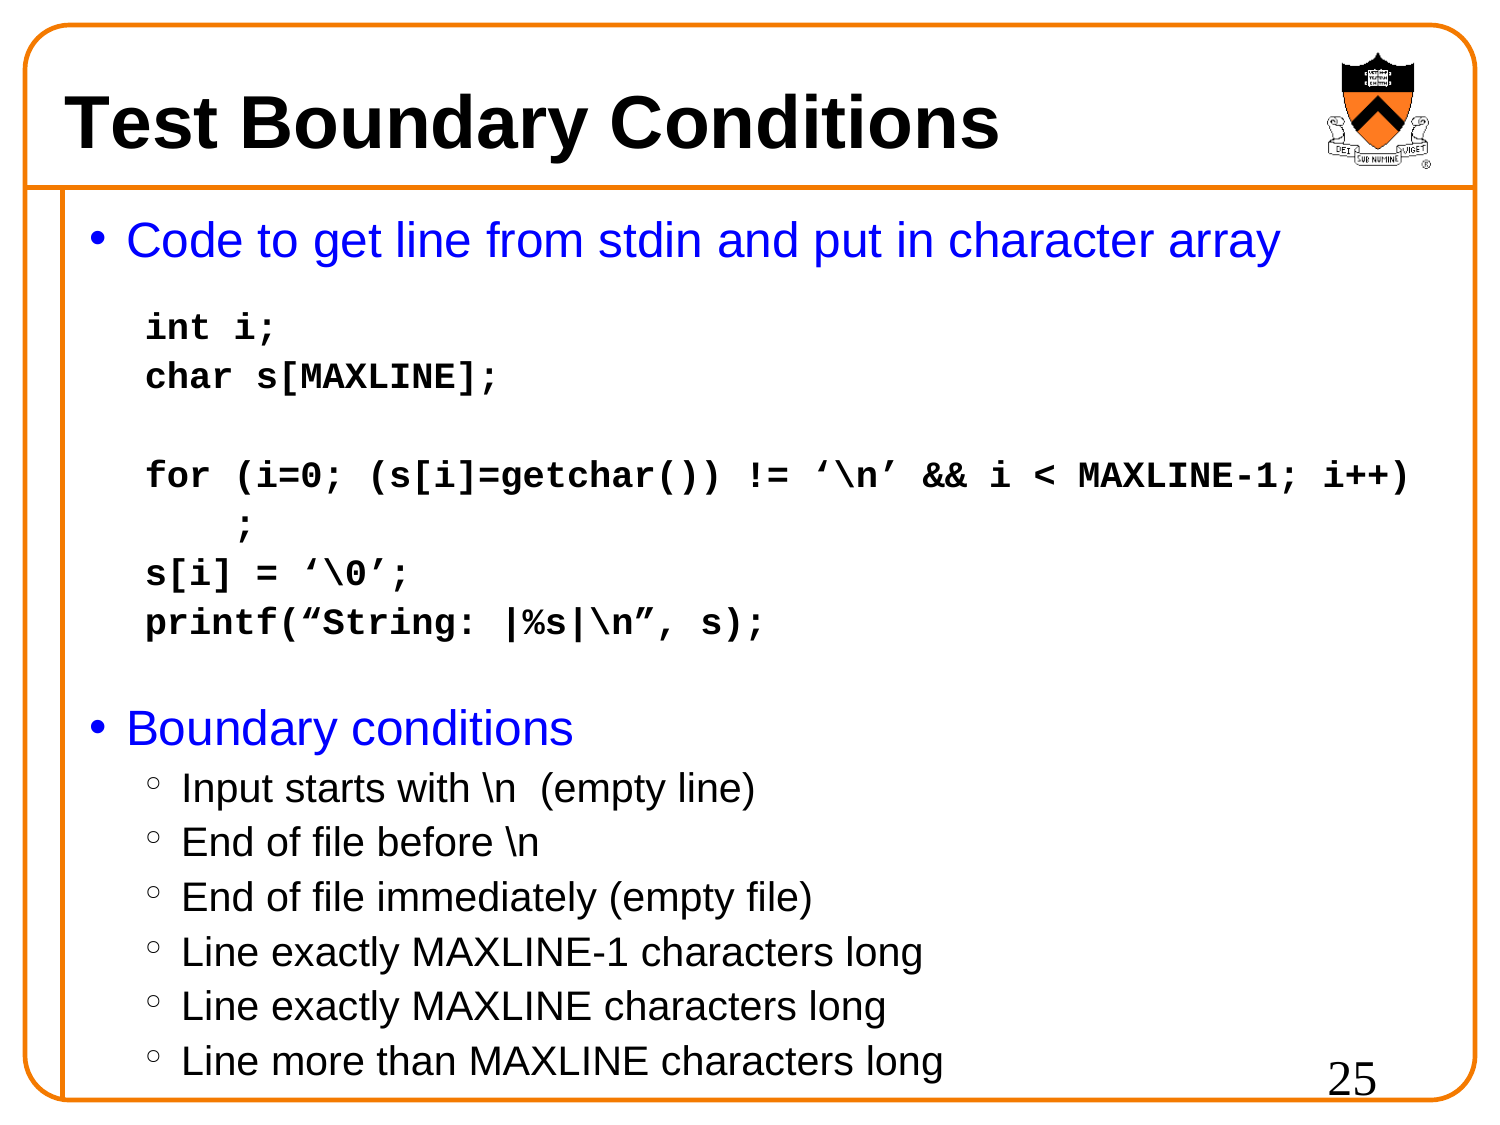

# Test Boundary Conditions
Code to get line from stdin and put in character array
int i;
char s[MAXLINE];
for (i=0; (s[i]=getchar()) != ‘\n’ && i < MAXLINE-1; i++)
 ;
s[i] = ‘\0’;
printf(“String: |%s|\n”, s);
Boundary conditions
Input starts with \n (empty line)
End of file before \n
End of file immediately (empty file)
Line exactly MAXLINE-1 characters long
Line exactly MAXLINE characters long
Line more than MAXLINE characters long
25